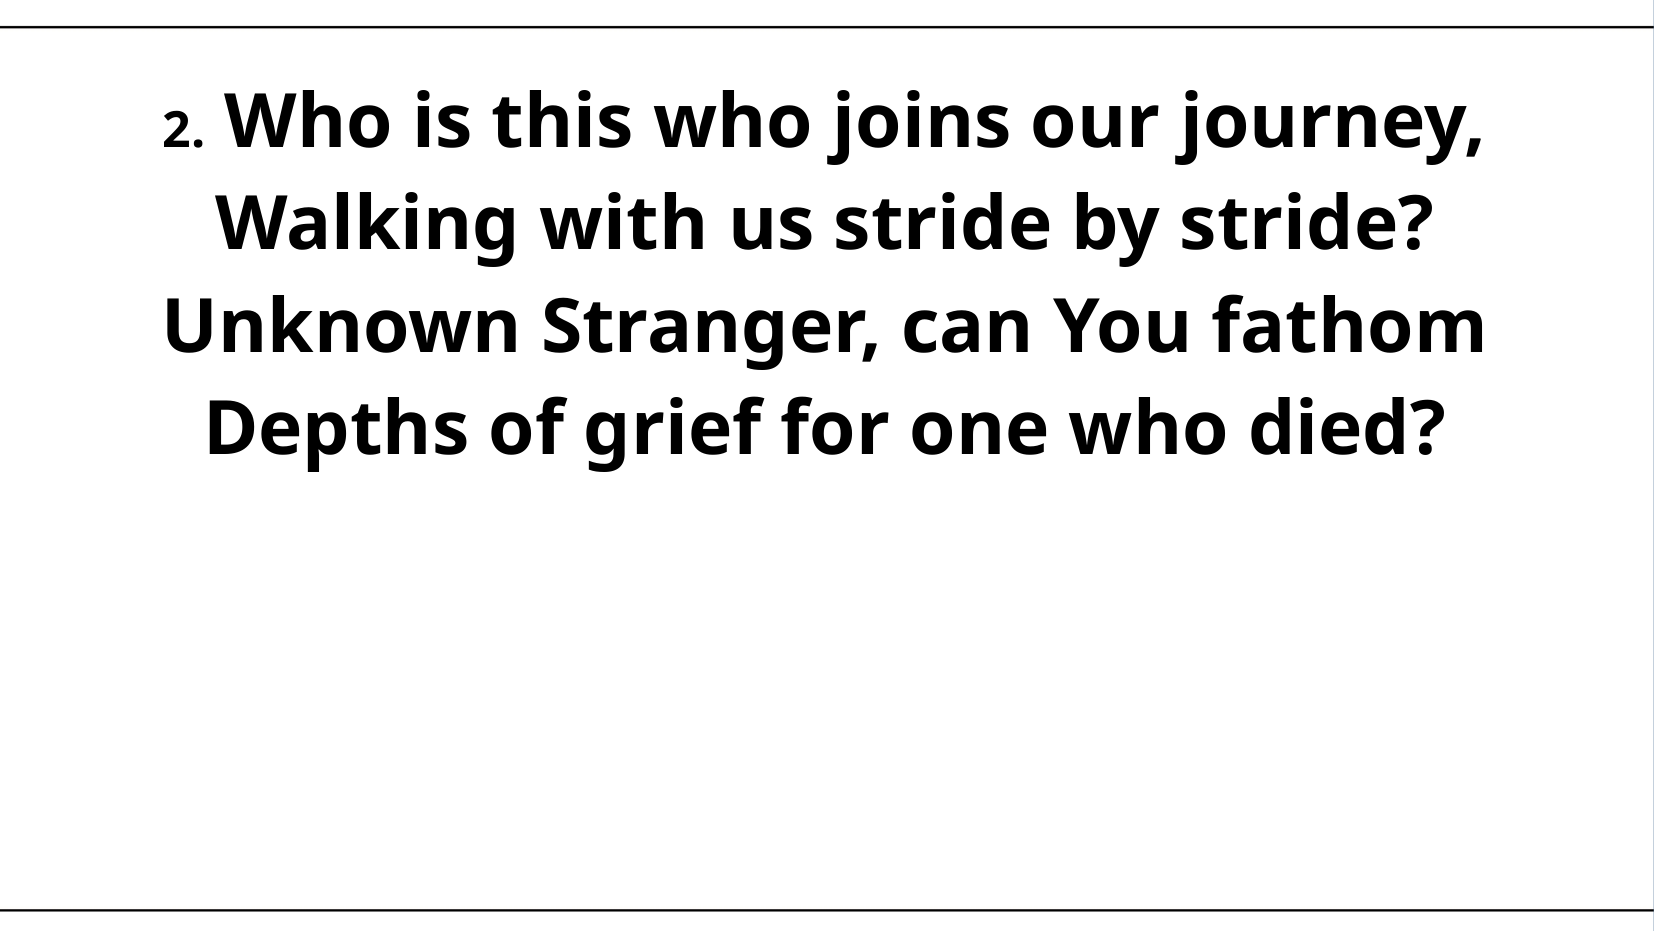

2. Who is this who joins our journey,
Walking with us stride by stride?
Unknown Stranger, can You fathom
Depths of grief for one who died?